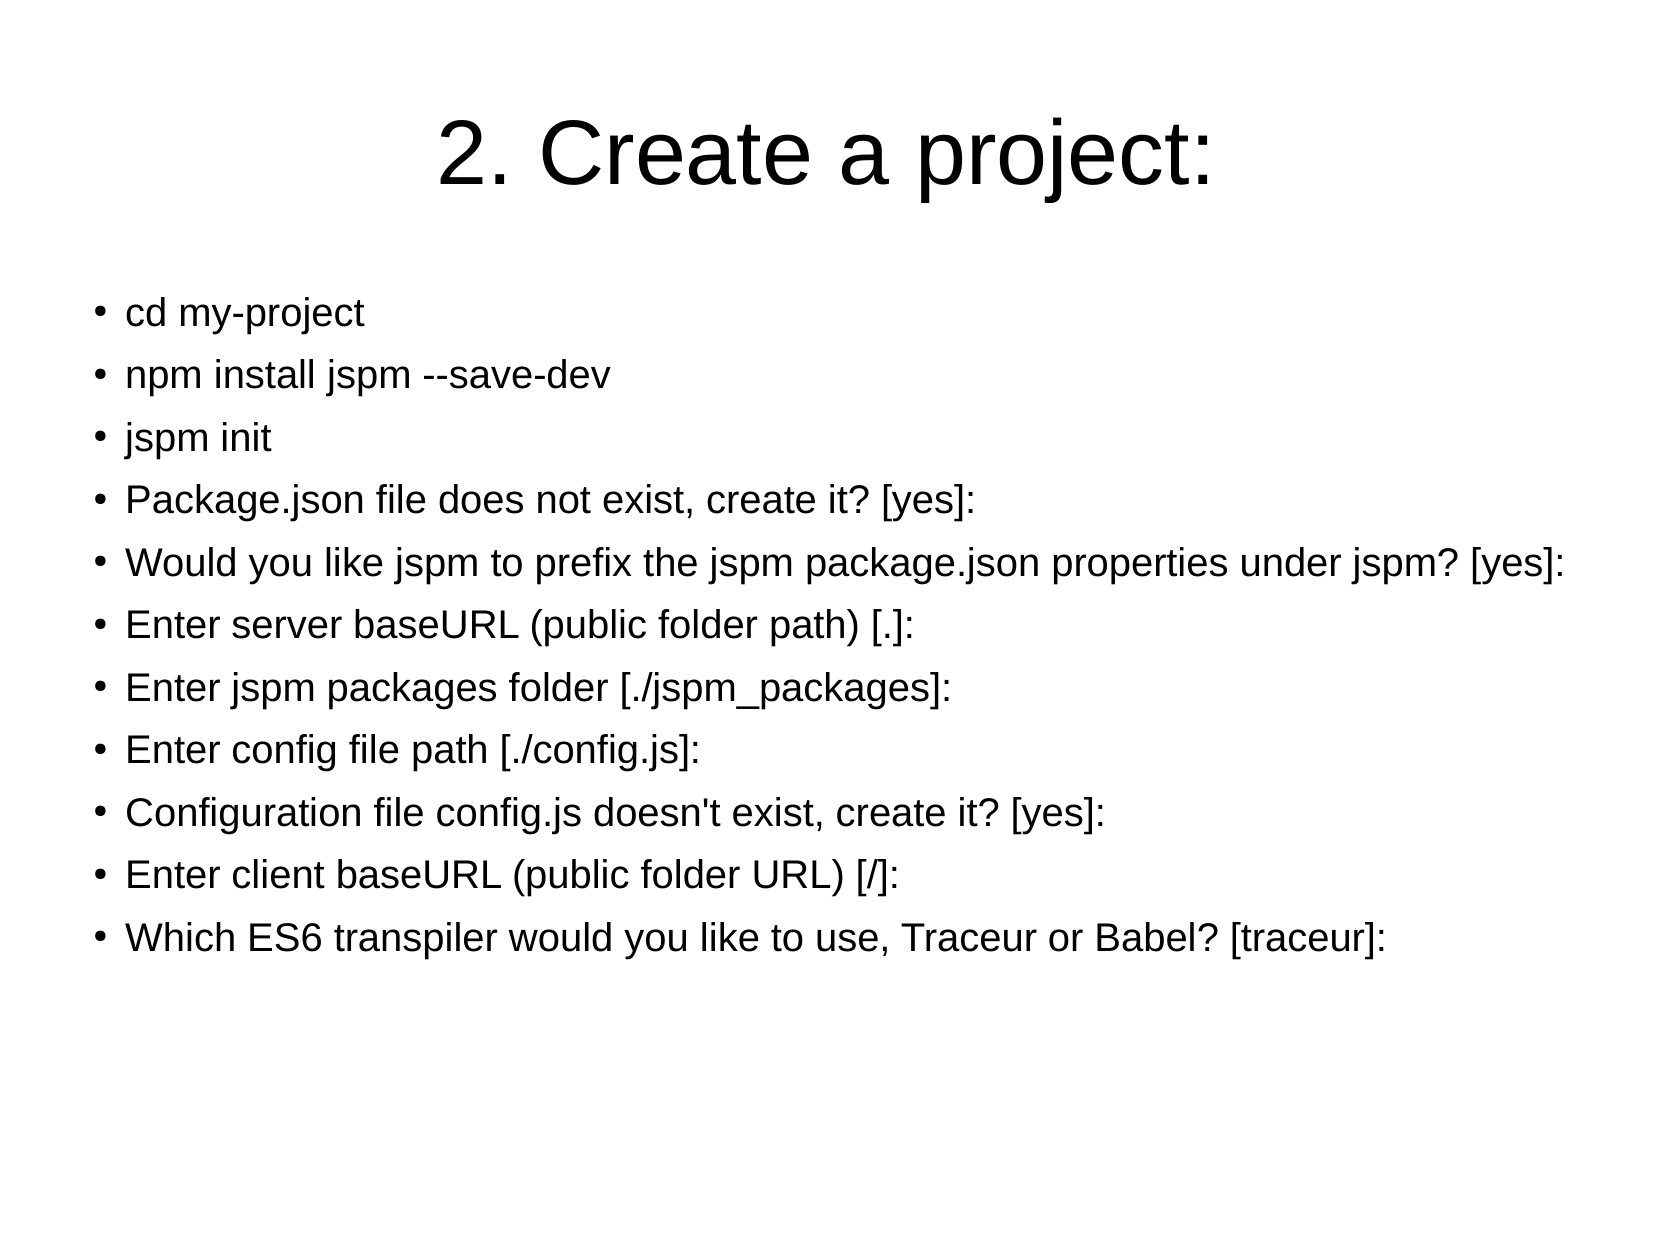

# 2. Create a project:
cd my-project
npm install jspm --save-dev
jspm init
Package.json file does not exist, create it? [yes]:
Would you like jspm to prefix the jspm package.json properties under jspm? [yes]:
Enter server baseURL (public folder path) [.]:
Enter jspm packages folder [./jspm_packages]:
Enter config file path [./config.js]:
Configuration file config.js doesn't exist, create it? [yes]:
Enter client baseURL (public folder URL) [/]:
Which ES6 transpiler would you like to use, Traceur or Babel? [traceur]: